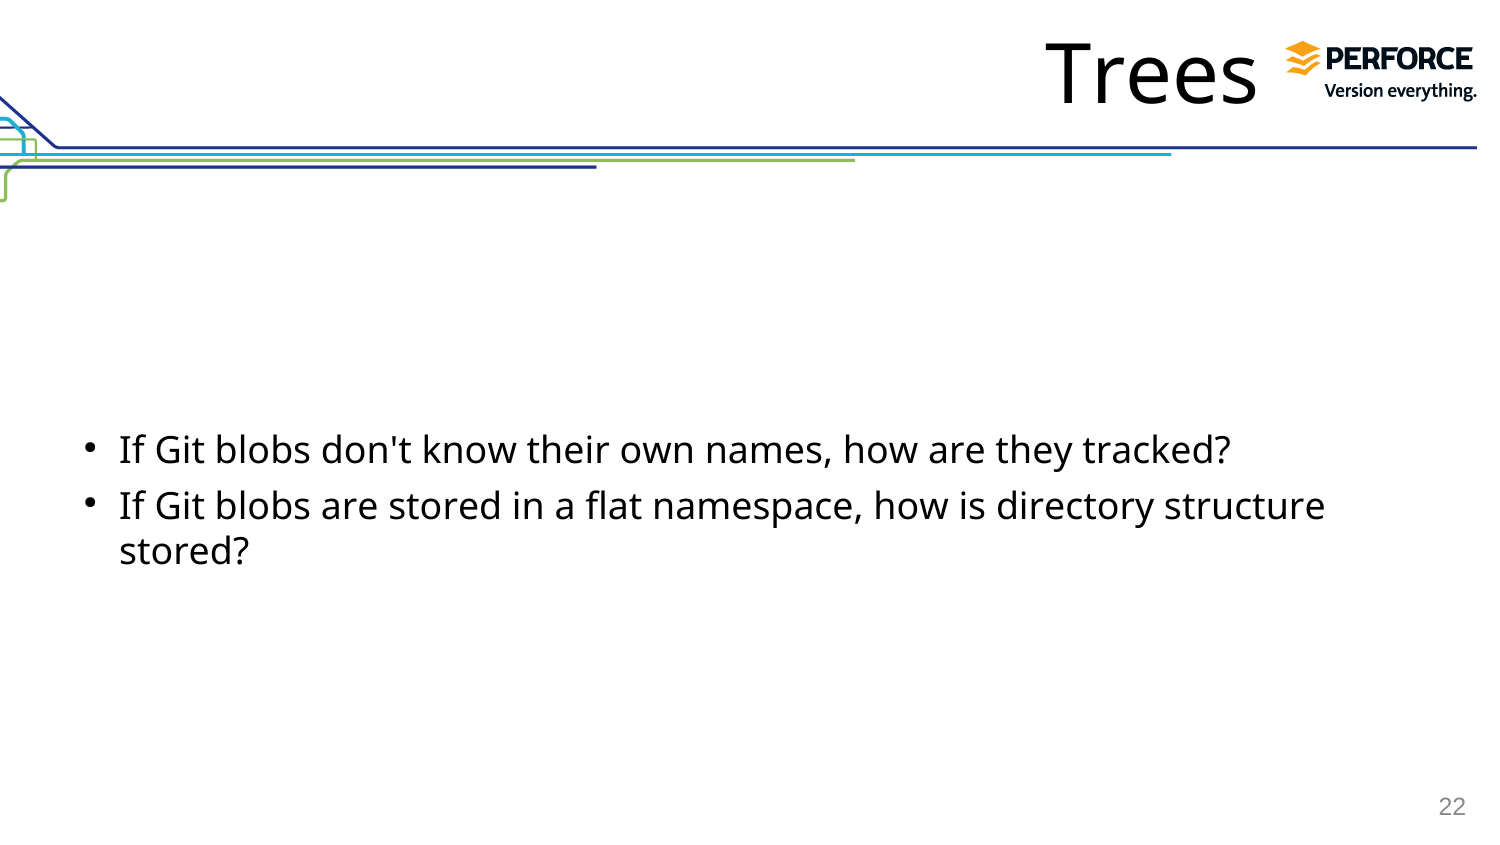

# Trees
If Git blobs don't know their own names, how are they tracked?
If Git blobs are stored in a flat namespace, how is directory structure stored?